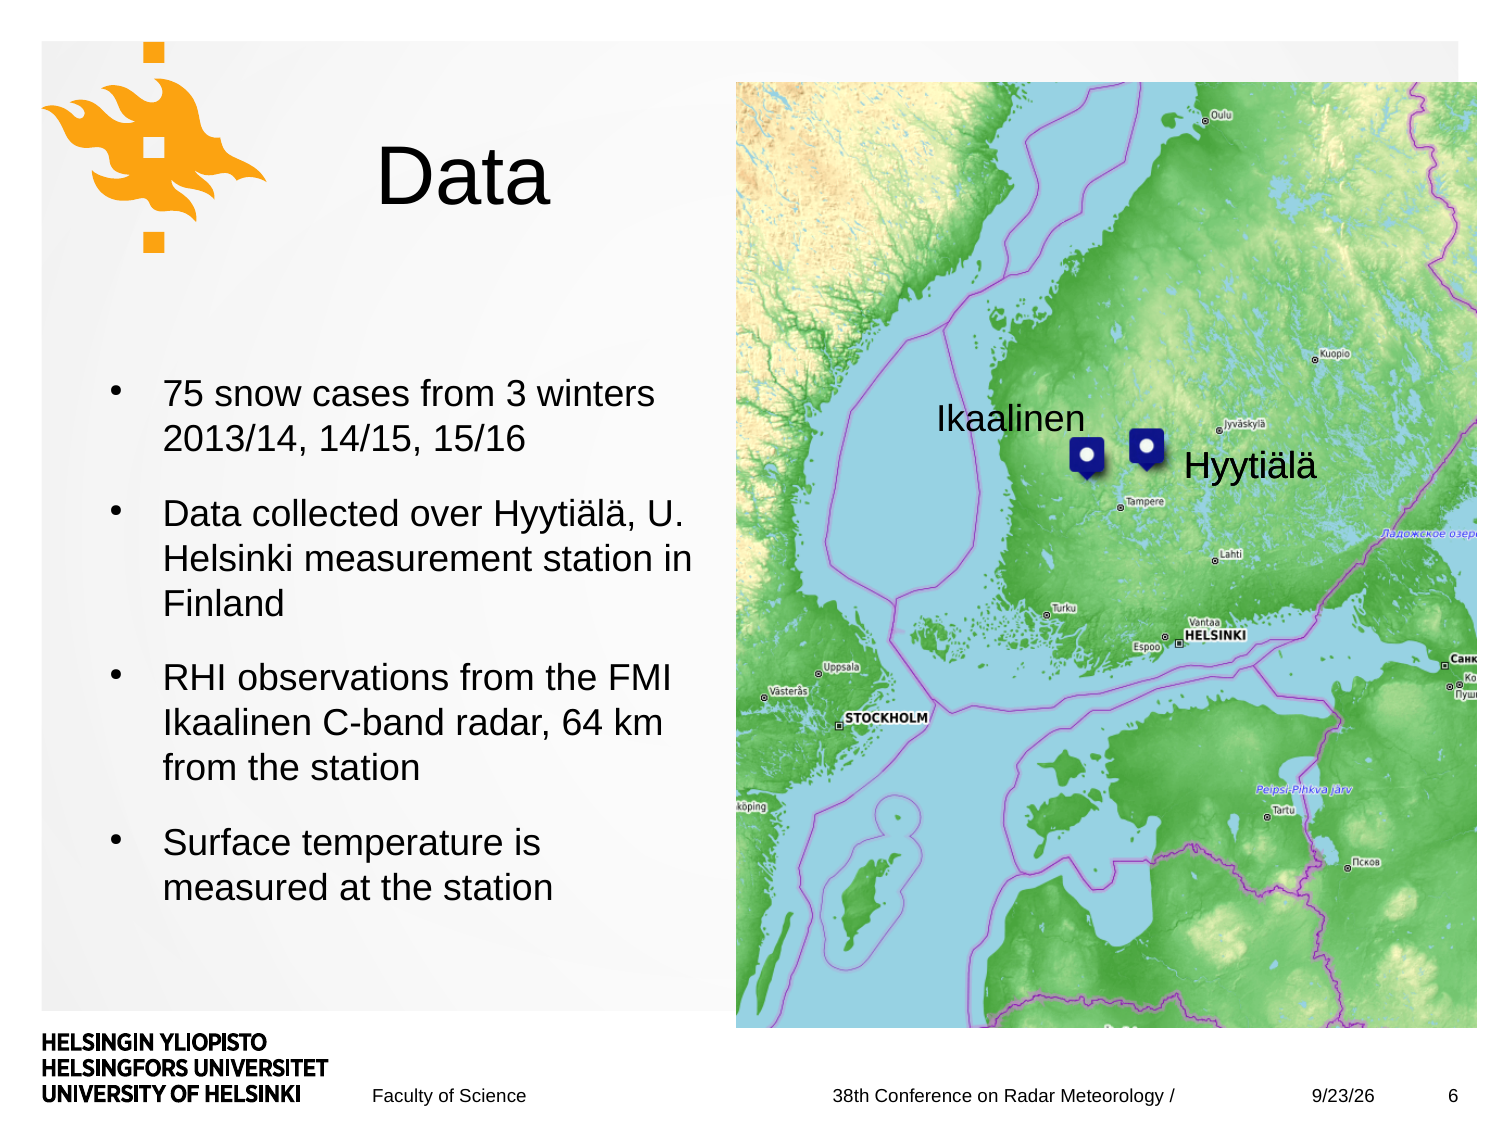

# Data
75 snow cases from 3 winters 2013/14, 14/15, 15/16
Data collected over Hyytiälä, U. Helsinki measurement station in Finland
RHI observations from the FMI Ikaalinen C-band radar, 64 km from the station
Surface temperature is measured at the station
Ikaalinen
Hyytiälä
Hyytiälä
6
alatunniste